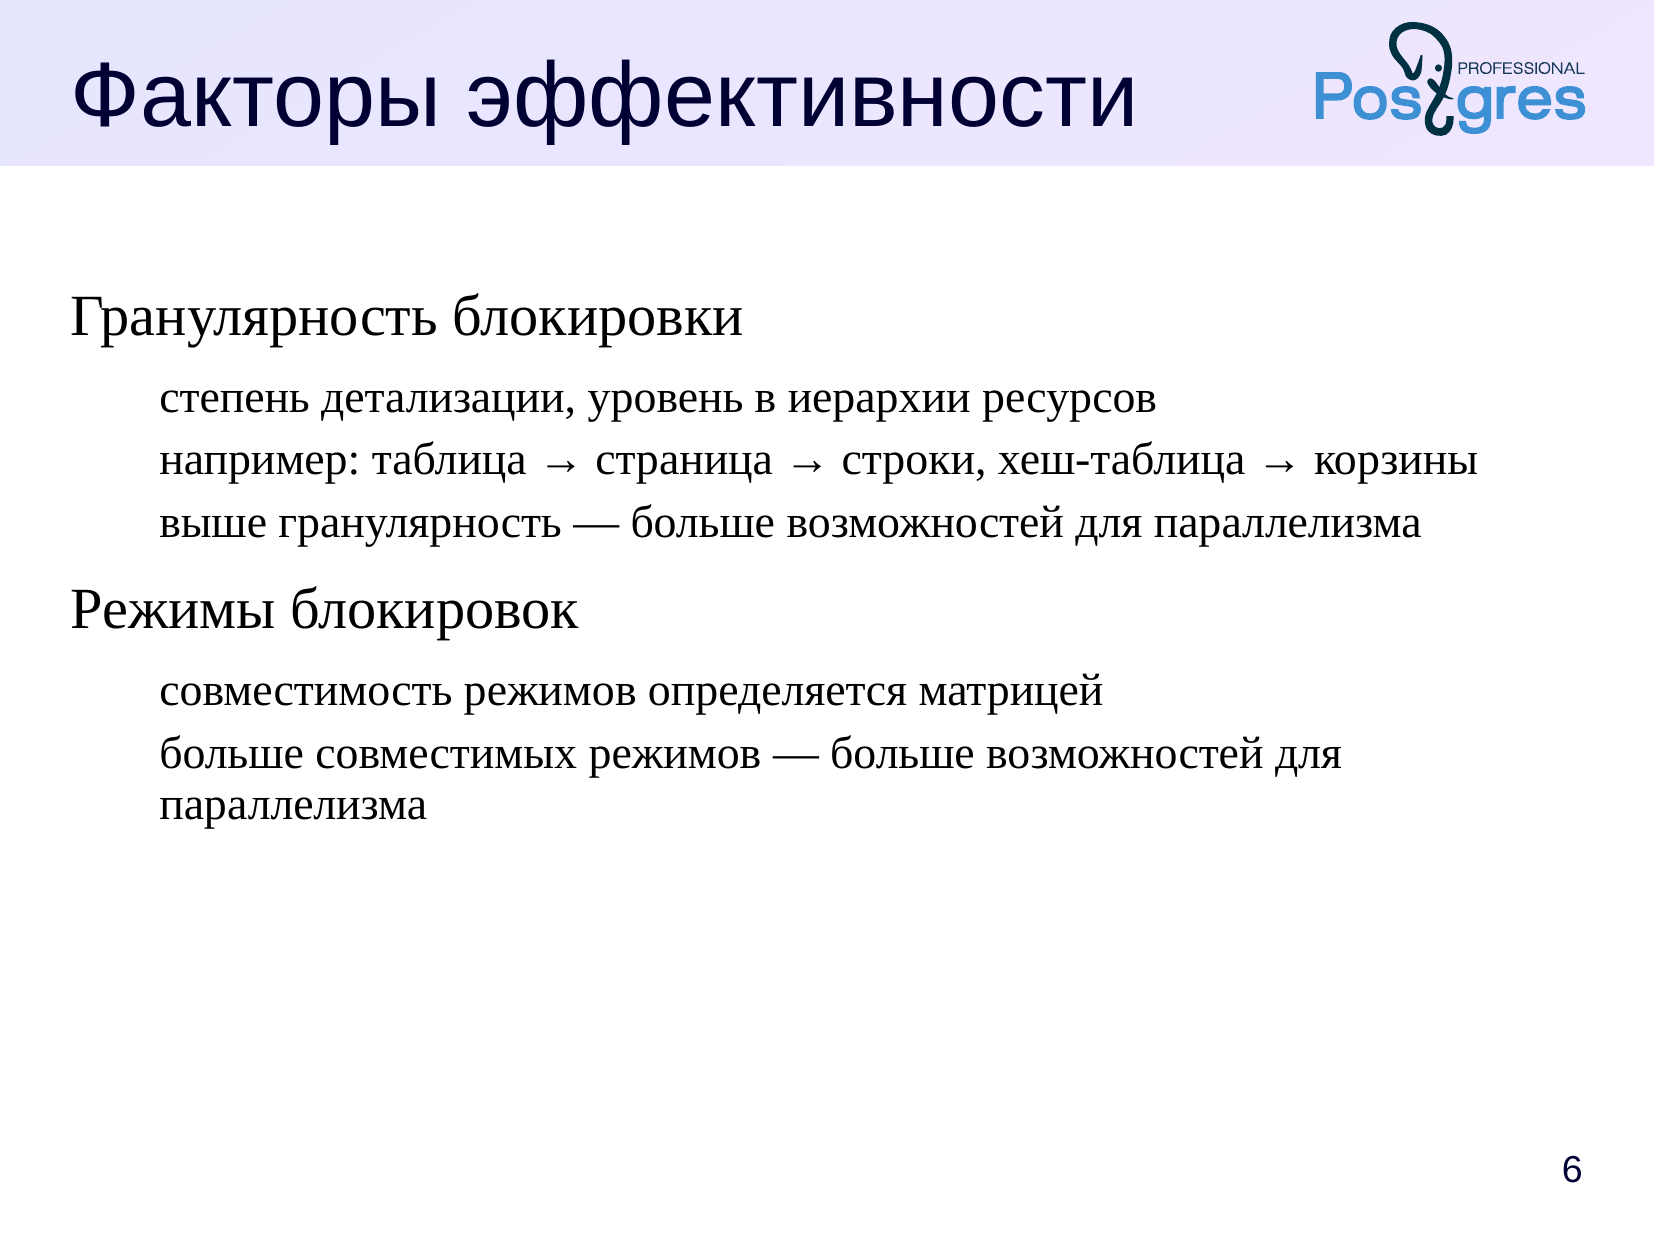

# Факторы эффективности
Гранулярность блокировки
степень детализации, уровень в иерархии ресурсов
например: таблица → страница → строки, хеш-таблица → корзины
выше гранулярность — больше возможностей для параллелизма
Режимы блокировок
совместимость режимов определяется матрицей
больше совместимых режимов — больше возможностей для параллелизма